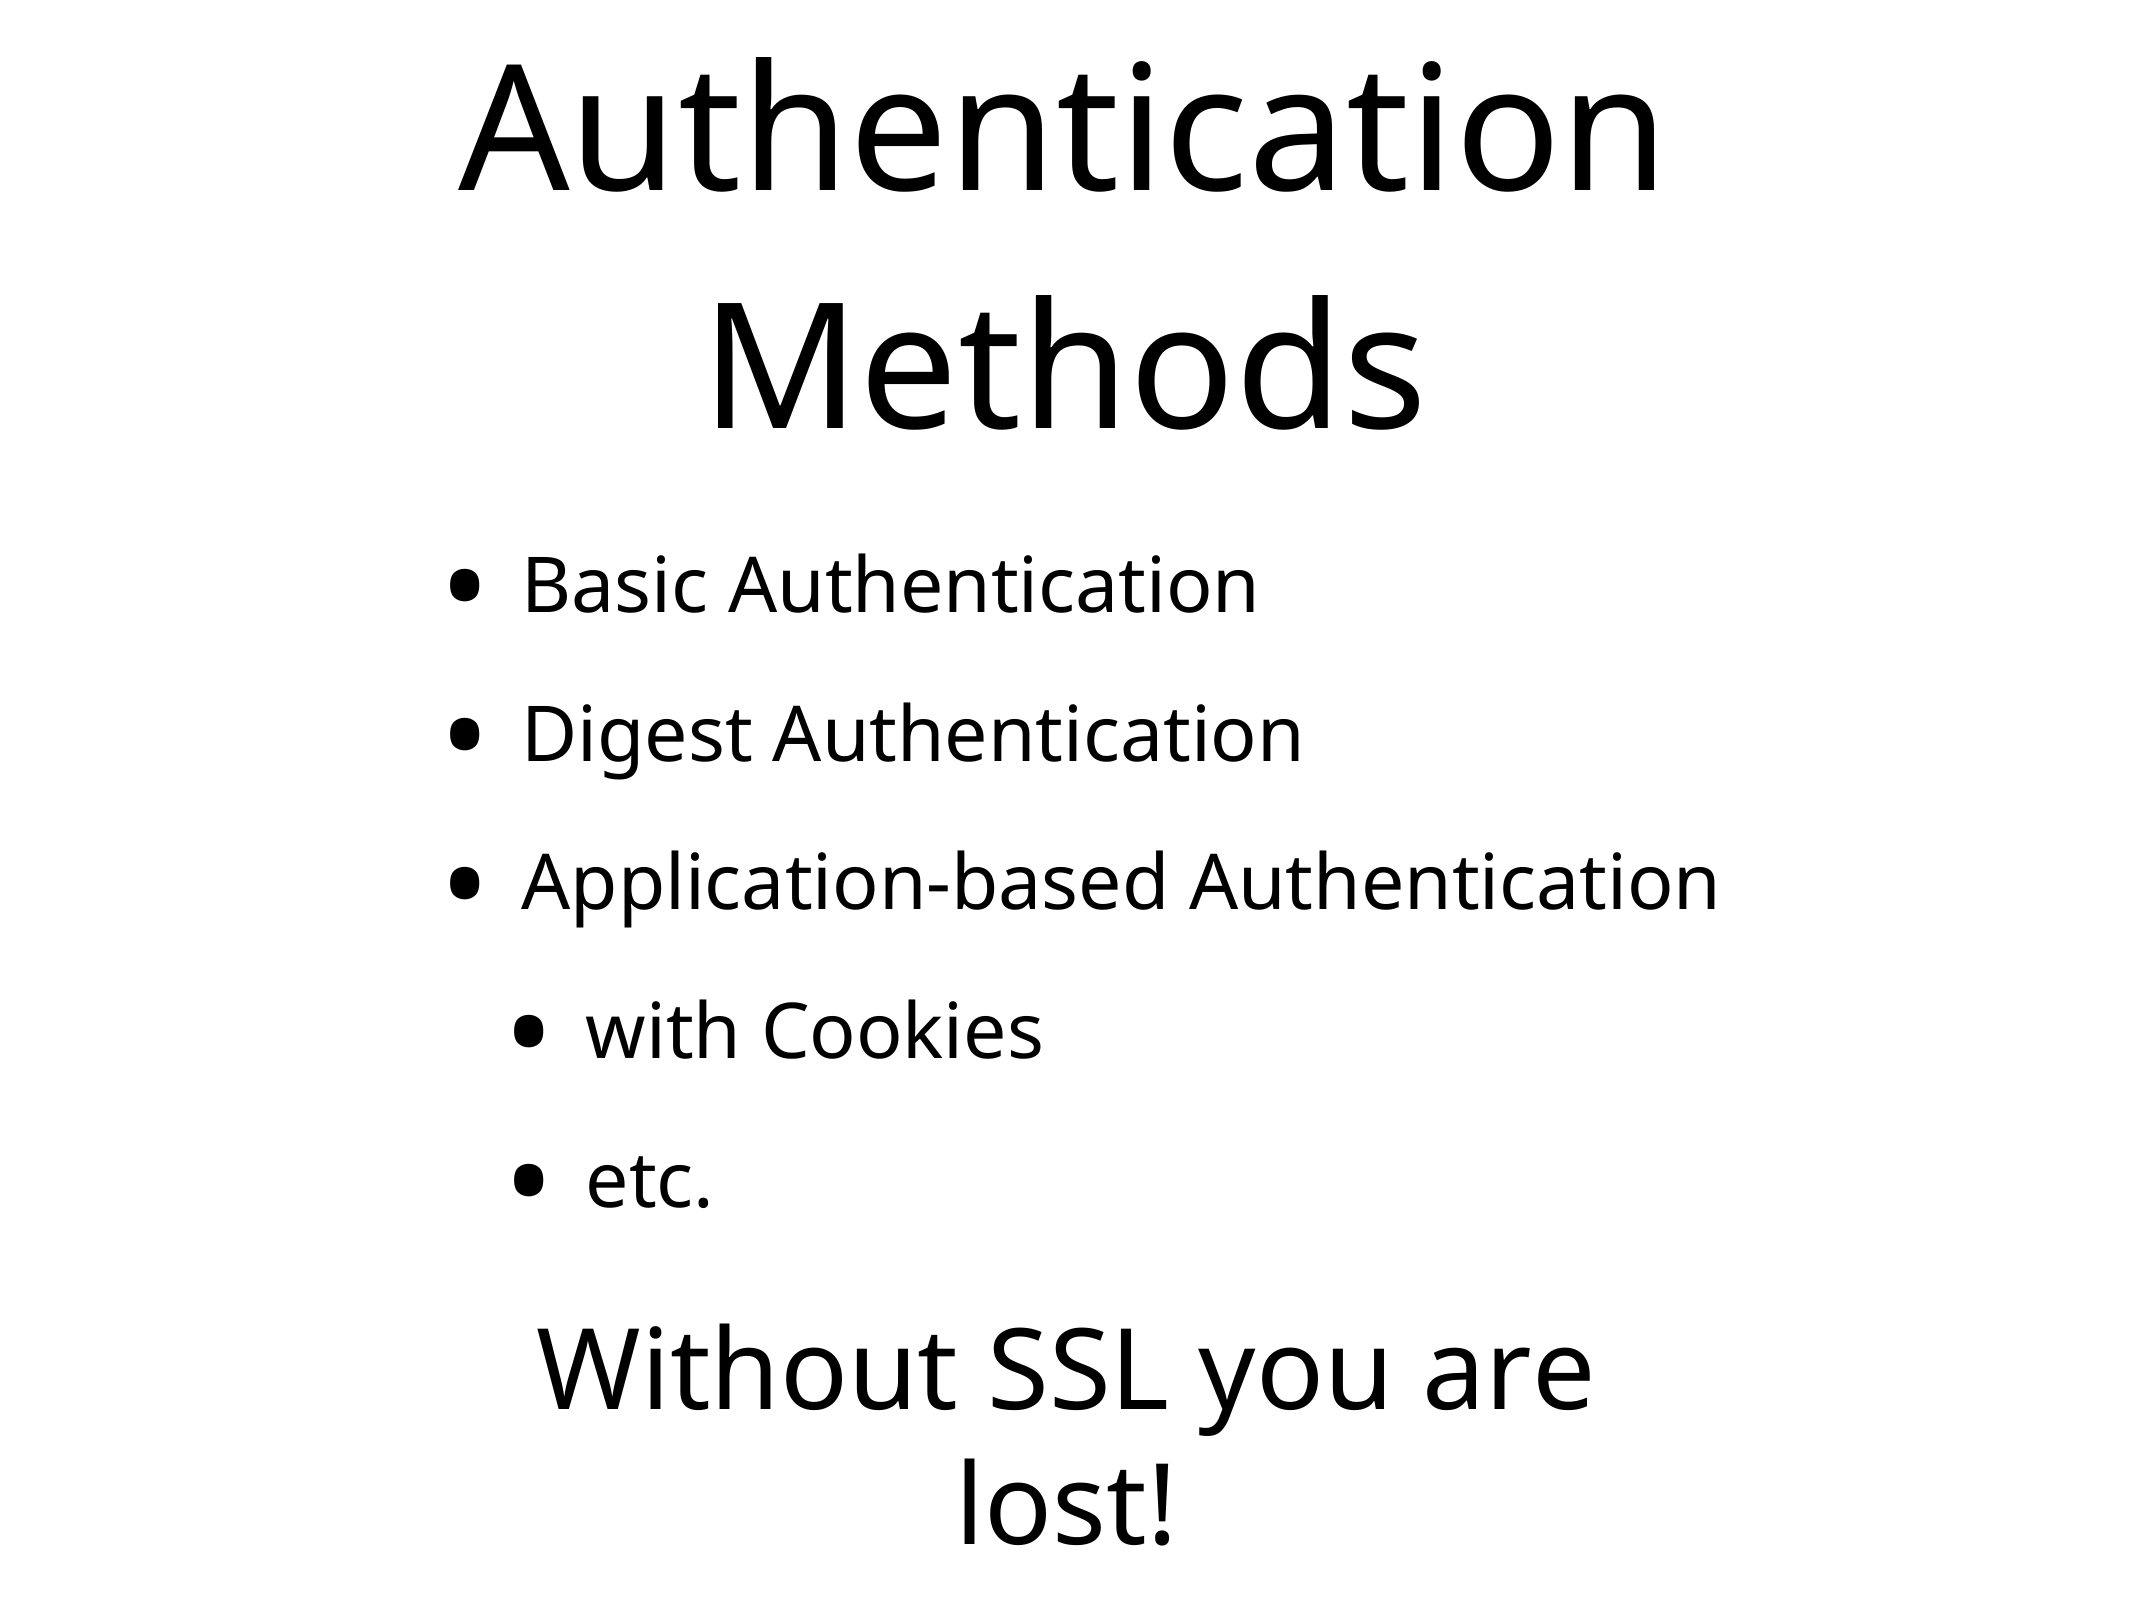

# Authentication Methods
Basic Authentication
Digest Authentication
Application-based Authentication
with Cookies
etc.
Without SSL you are lost!